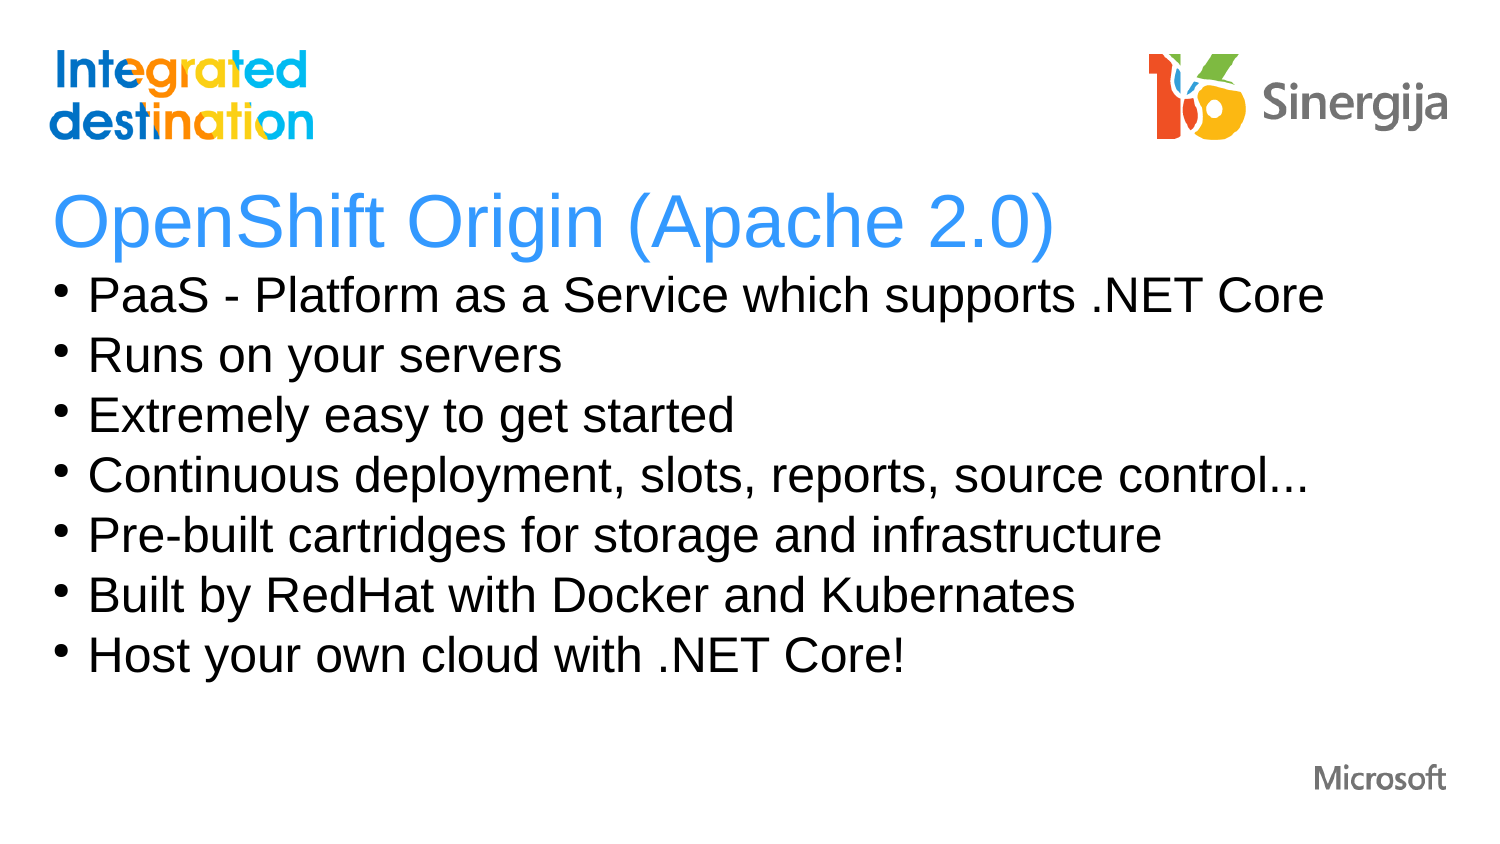

OpenShift Origin (Apache 2.0)
PaaS - Platform as a Service which supports .NET Core
Runs on your servers
Extremely easy to get started
Continuous deployment, slots, reports, source control...
Pre-built cartridges for storage and infrastructure
Built by RedHat with Docker and Kubernates
Host your own cloud with .NET Core!